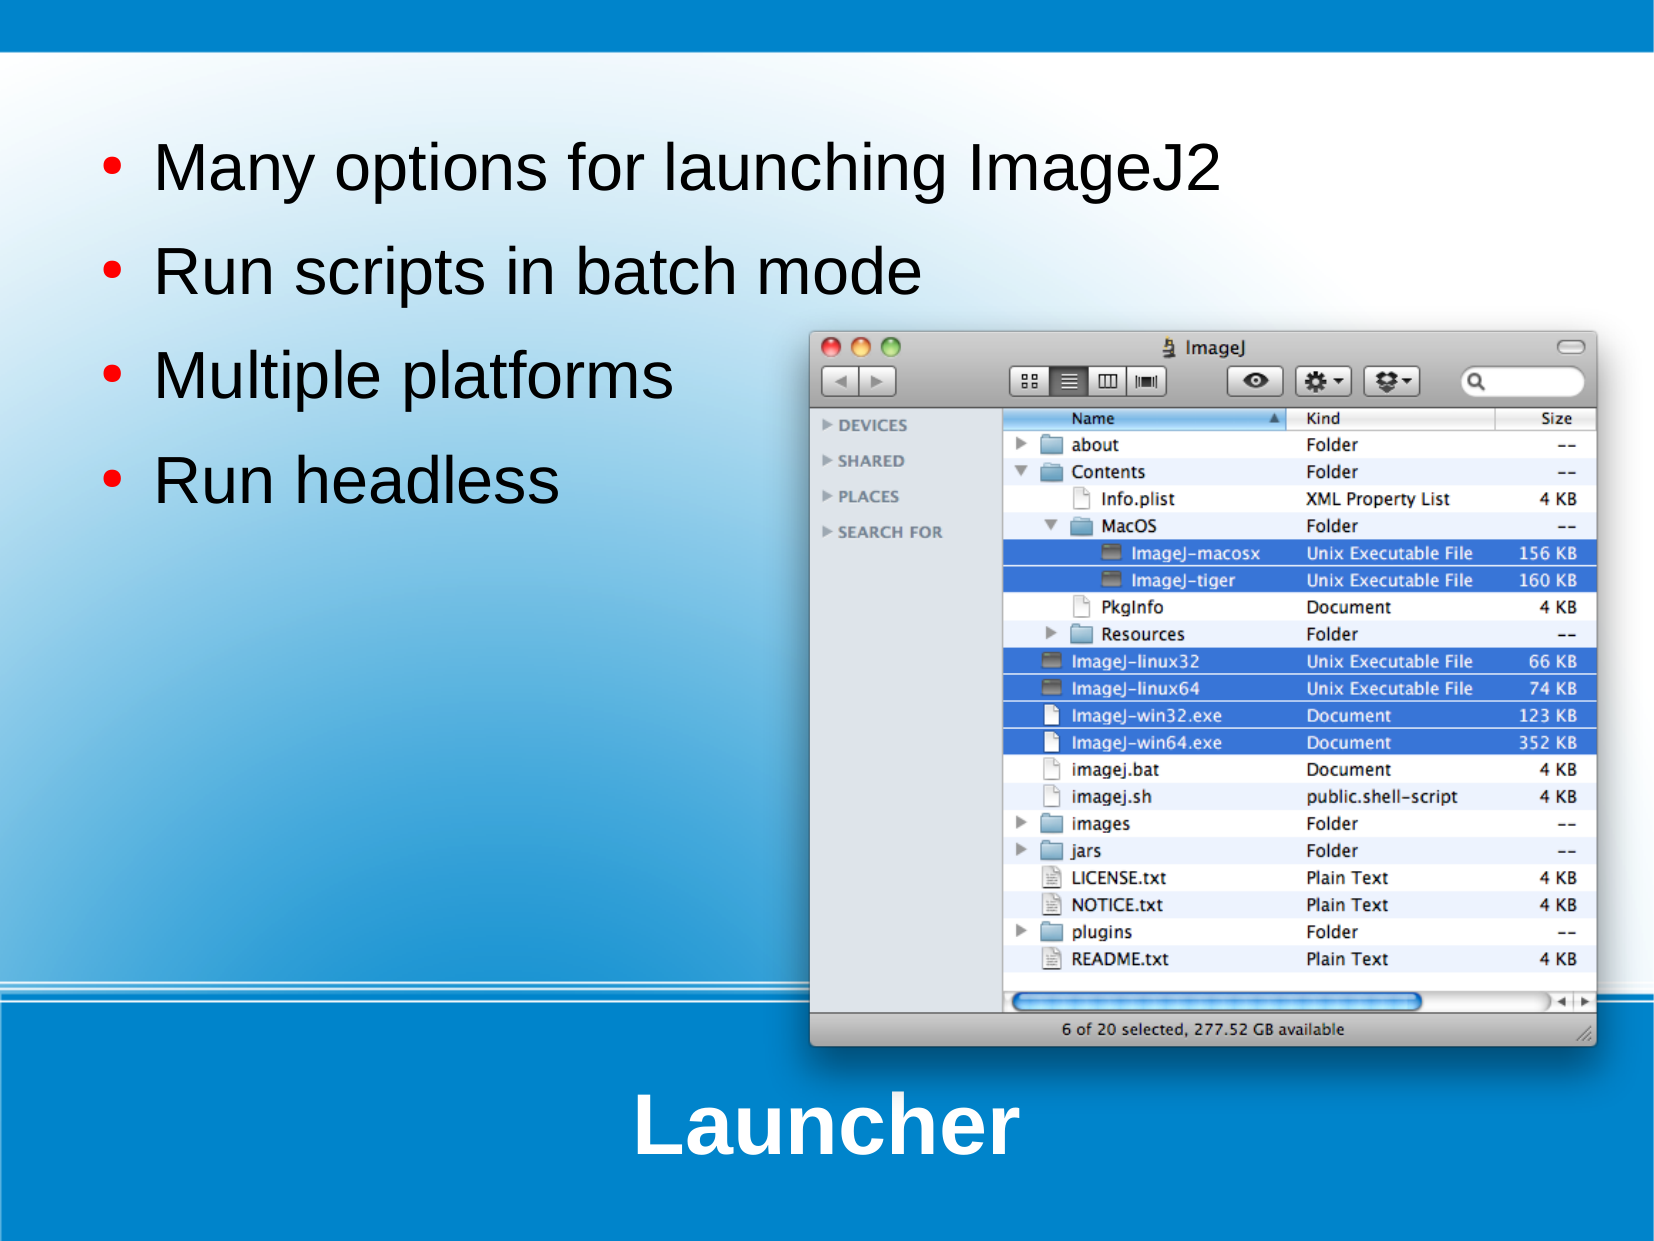

Many options for launching ImageJ2
Run scripts in batch mode
Multiple platforms
Run headless
# Launcher